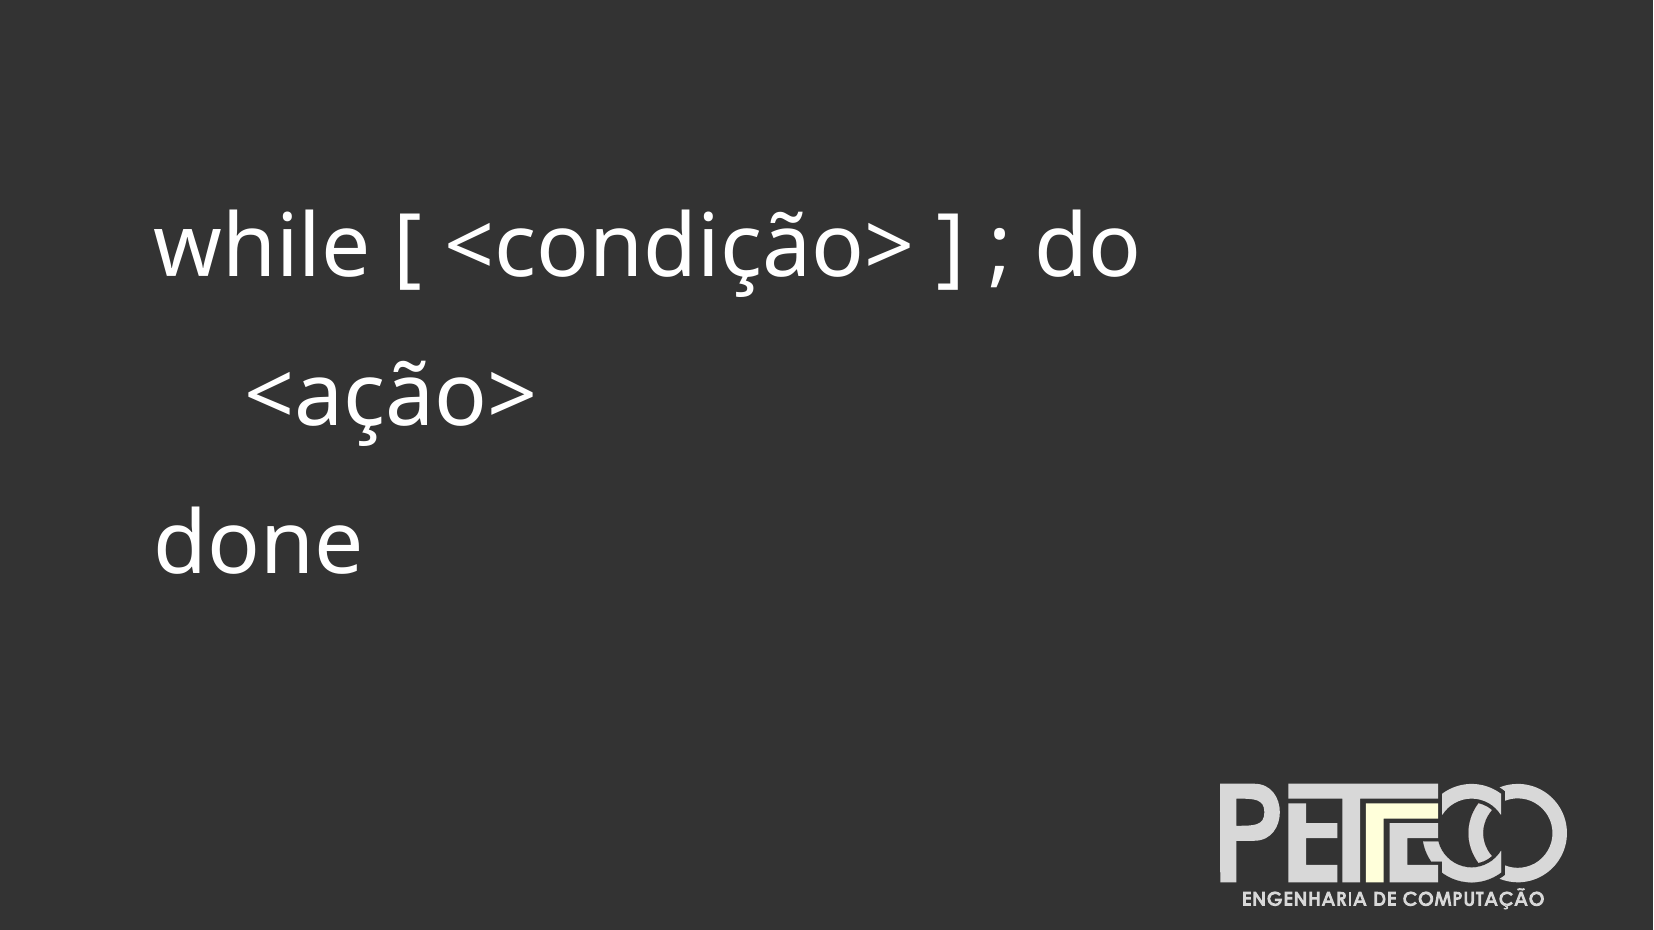

# while [ <condição> ] ; do
 <ação>
done